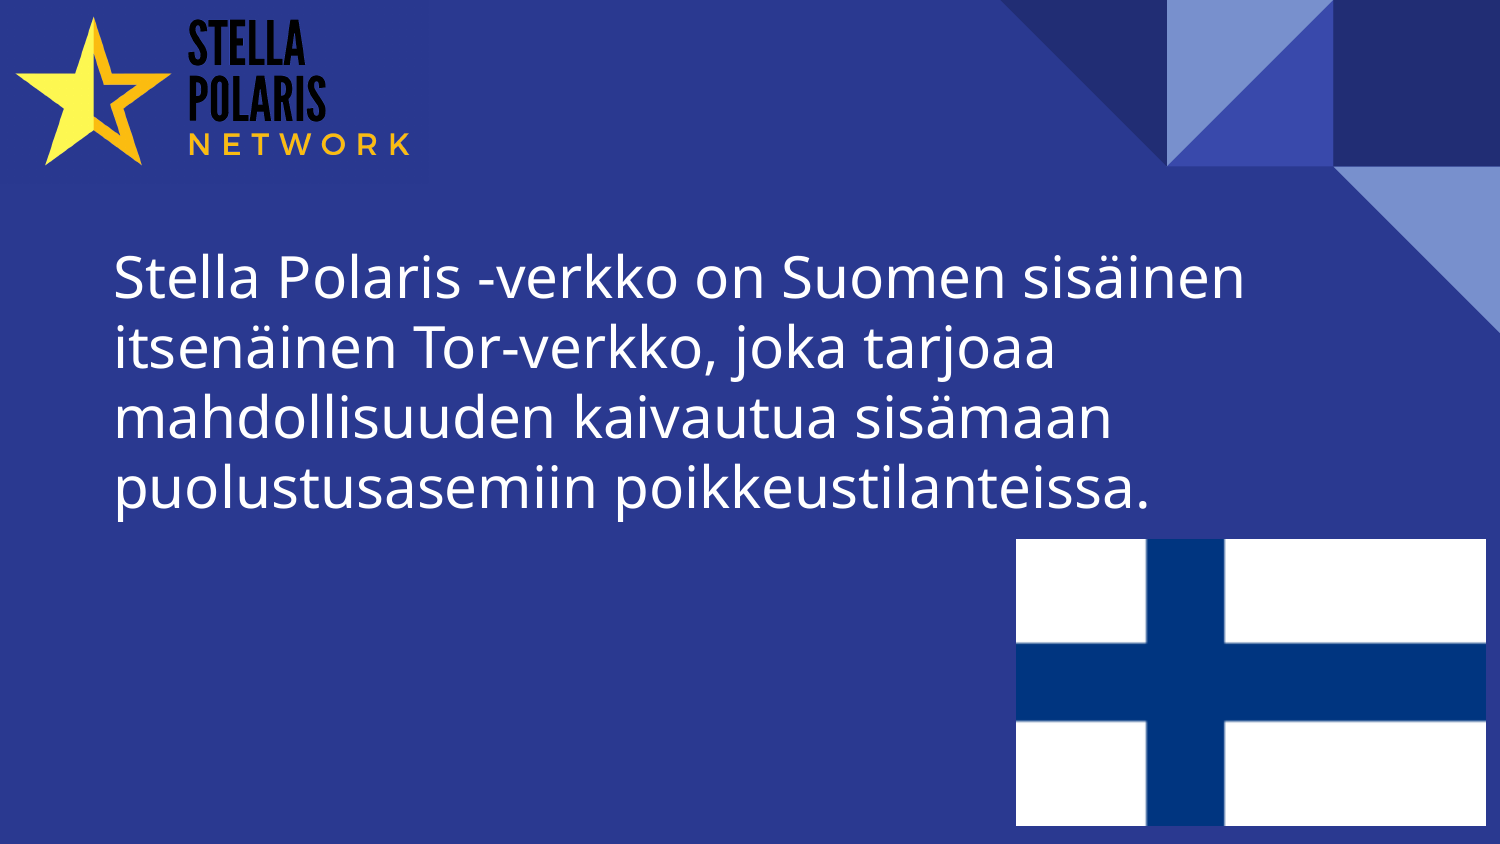

# Stella Polaris -verkko on Suomen sisäinen itsenäinen Tor-verkko, joka tarjoaa mahdollisuuden kaivautua sisämaan puolustusasemiin poikkeustilanteissa.